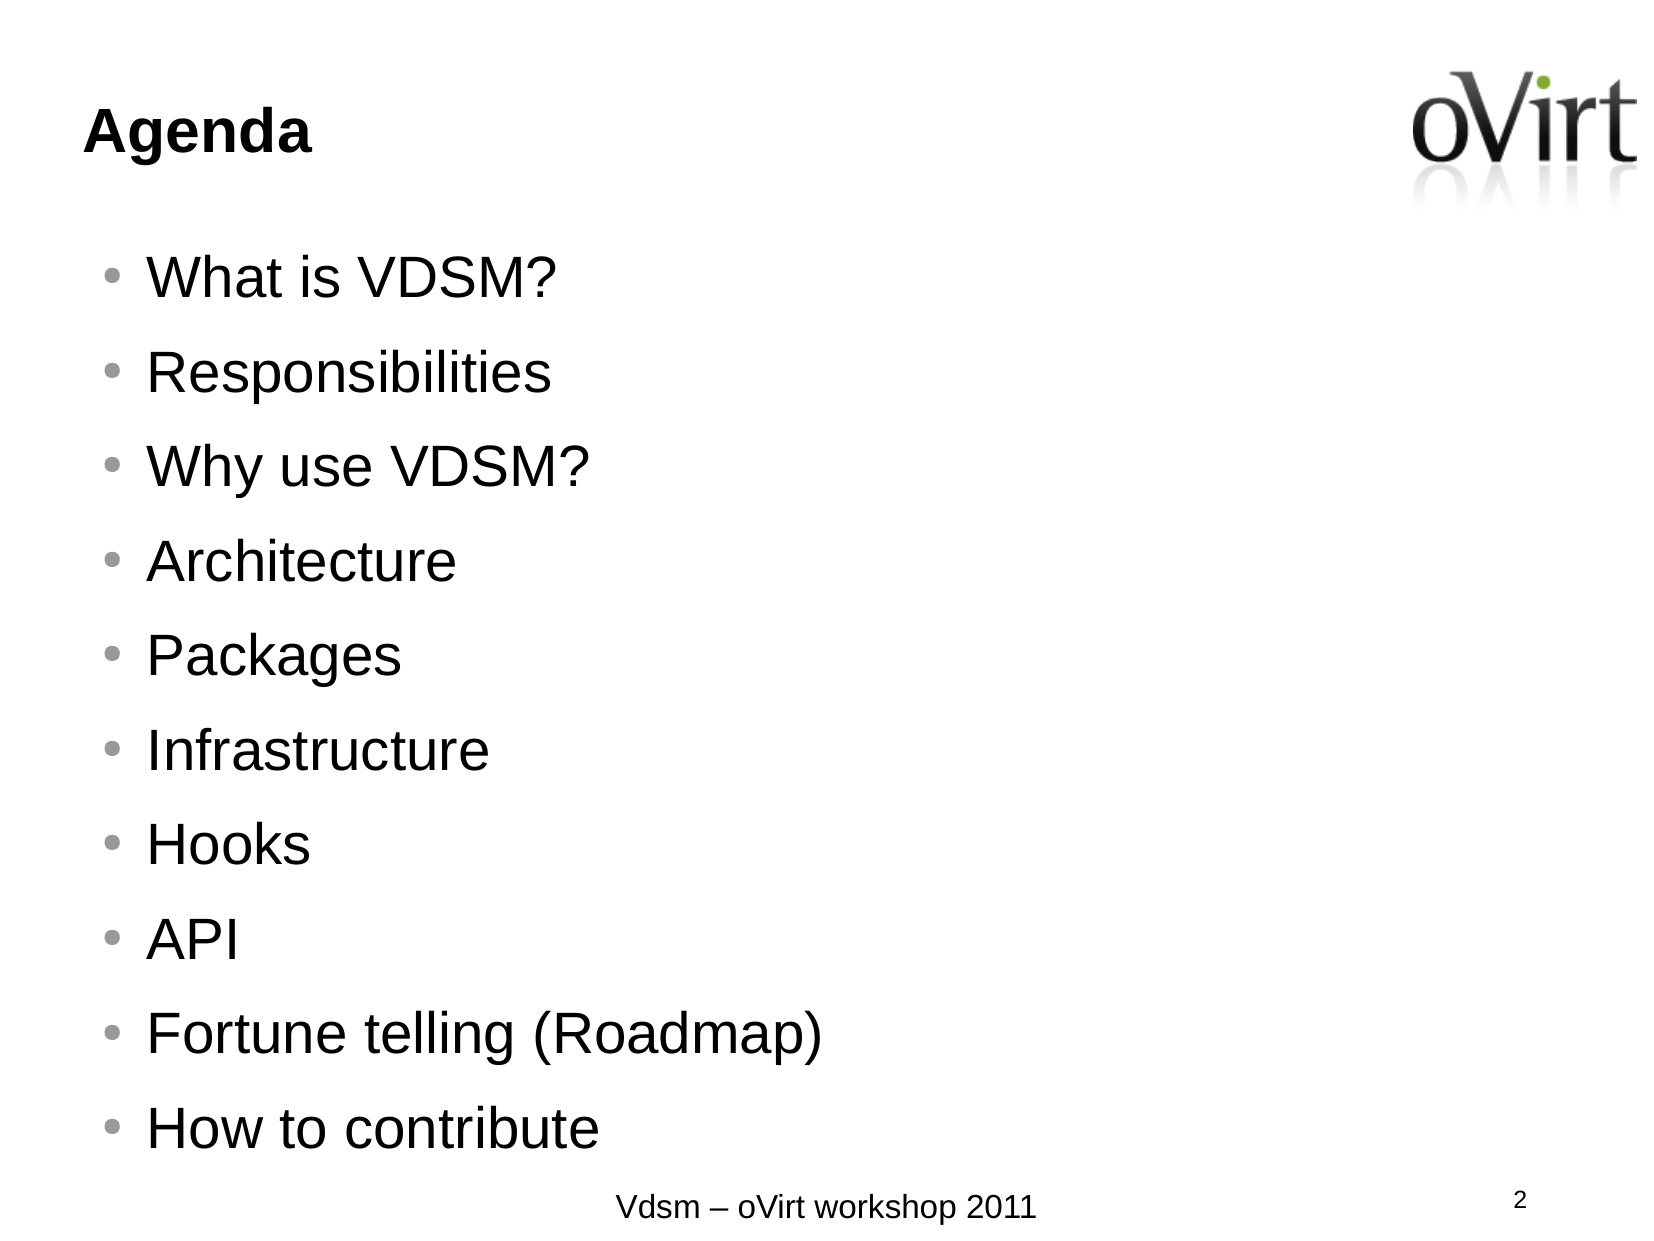

# Agenda
What is VDSM?
Responsibilities
Why use VDSM?
Architecture
Packages
Infrastructure
Hooks
API
Fortune telling (Roadmap)
How to contribute